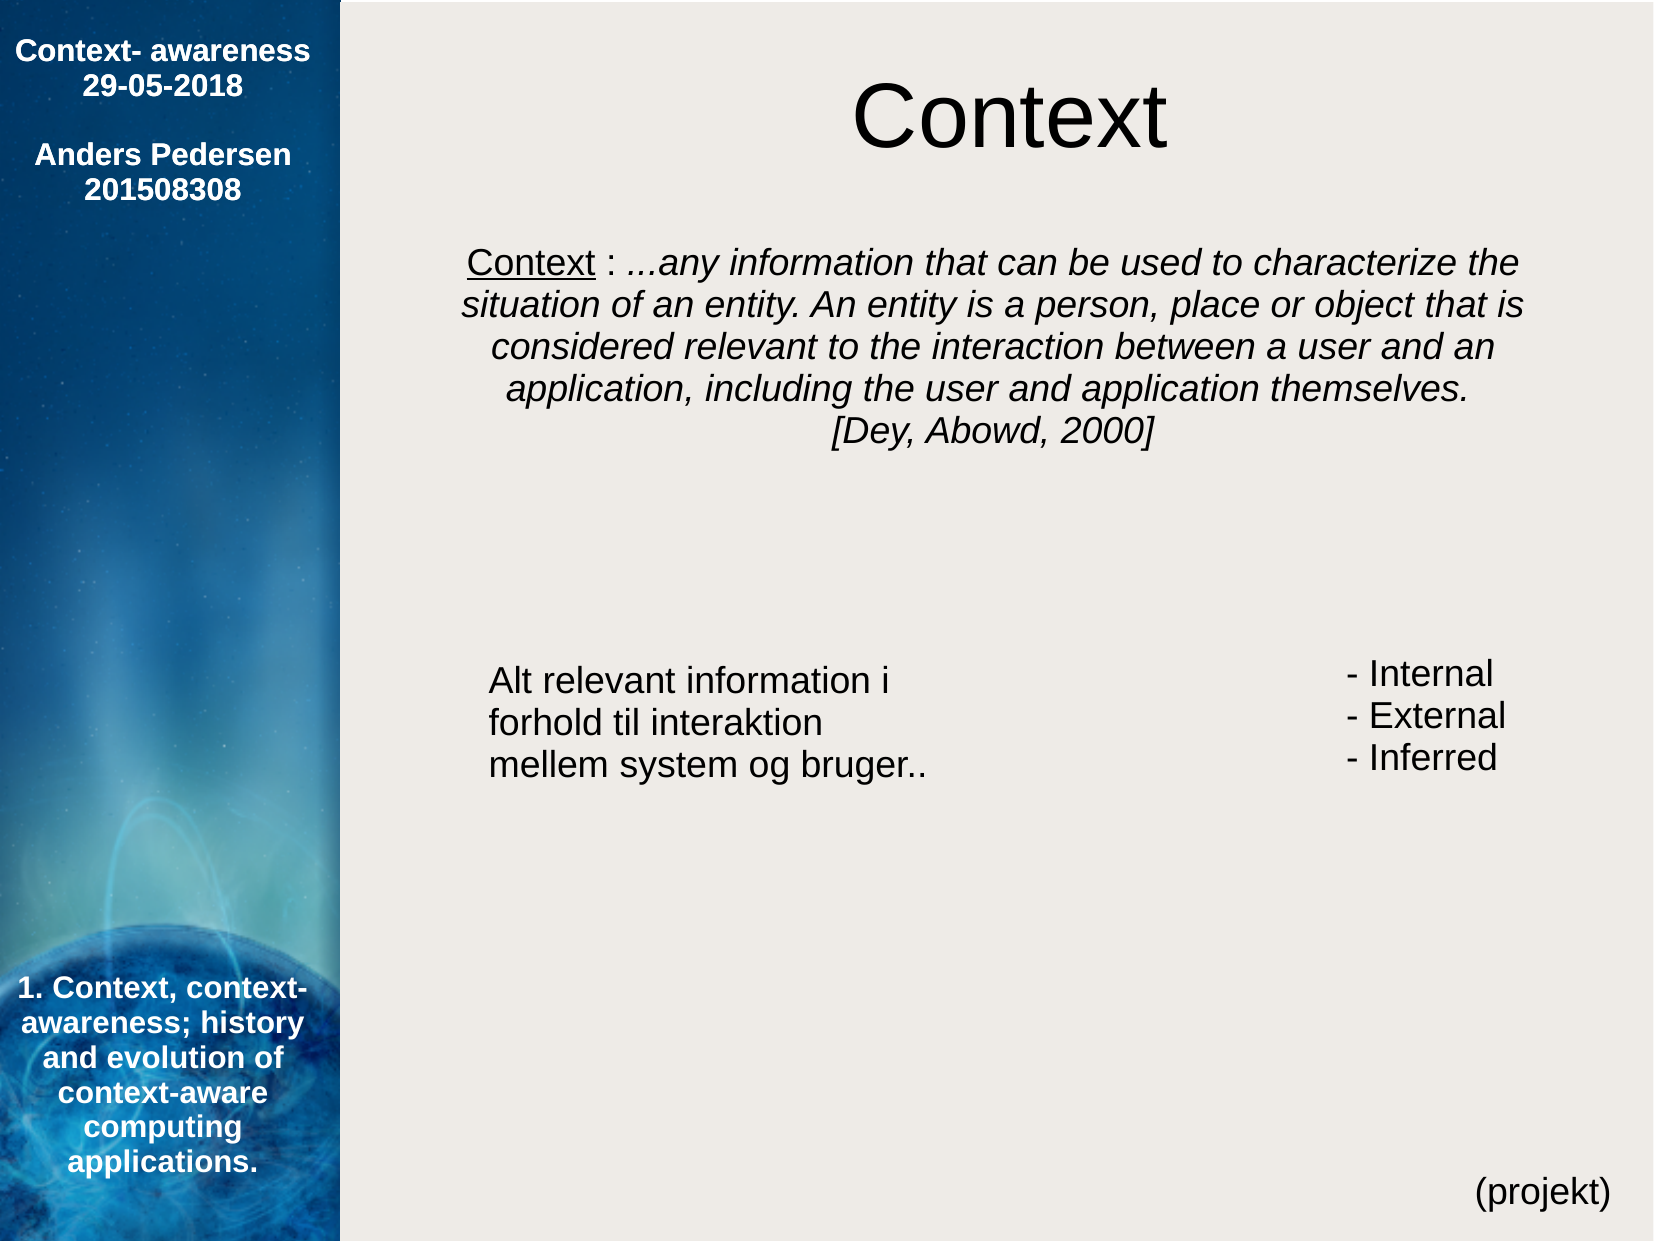

Context- awareness
29-05-2018
Anders Pedersen
201508308
Context- awareness
29-05-2018
Anders Pedersen
201508308
1. Context, context-awareness; history and evolution of context-aware computing applications.
# Agenda
Context
Context : ...any information that can be used to characterize the situation of an entity. An entity is a person, place or object that is considered relevant to the interaction between a user and an application, including the user and application themselves.
[Dey, Abowd, 2000]
- Internal
- External
- Inferred
Alt relevant information i forhold til interaktion mellem system og bruger..
(projekt)